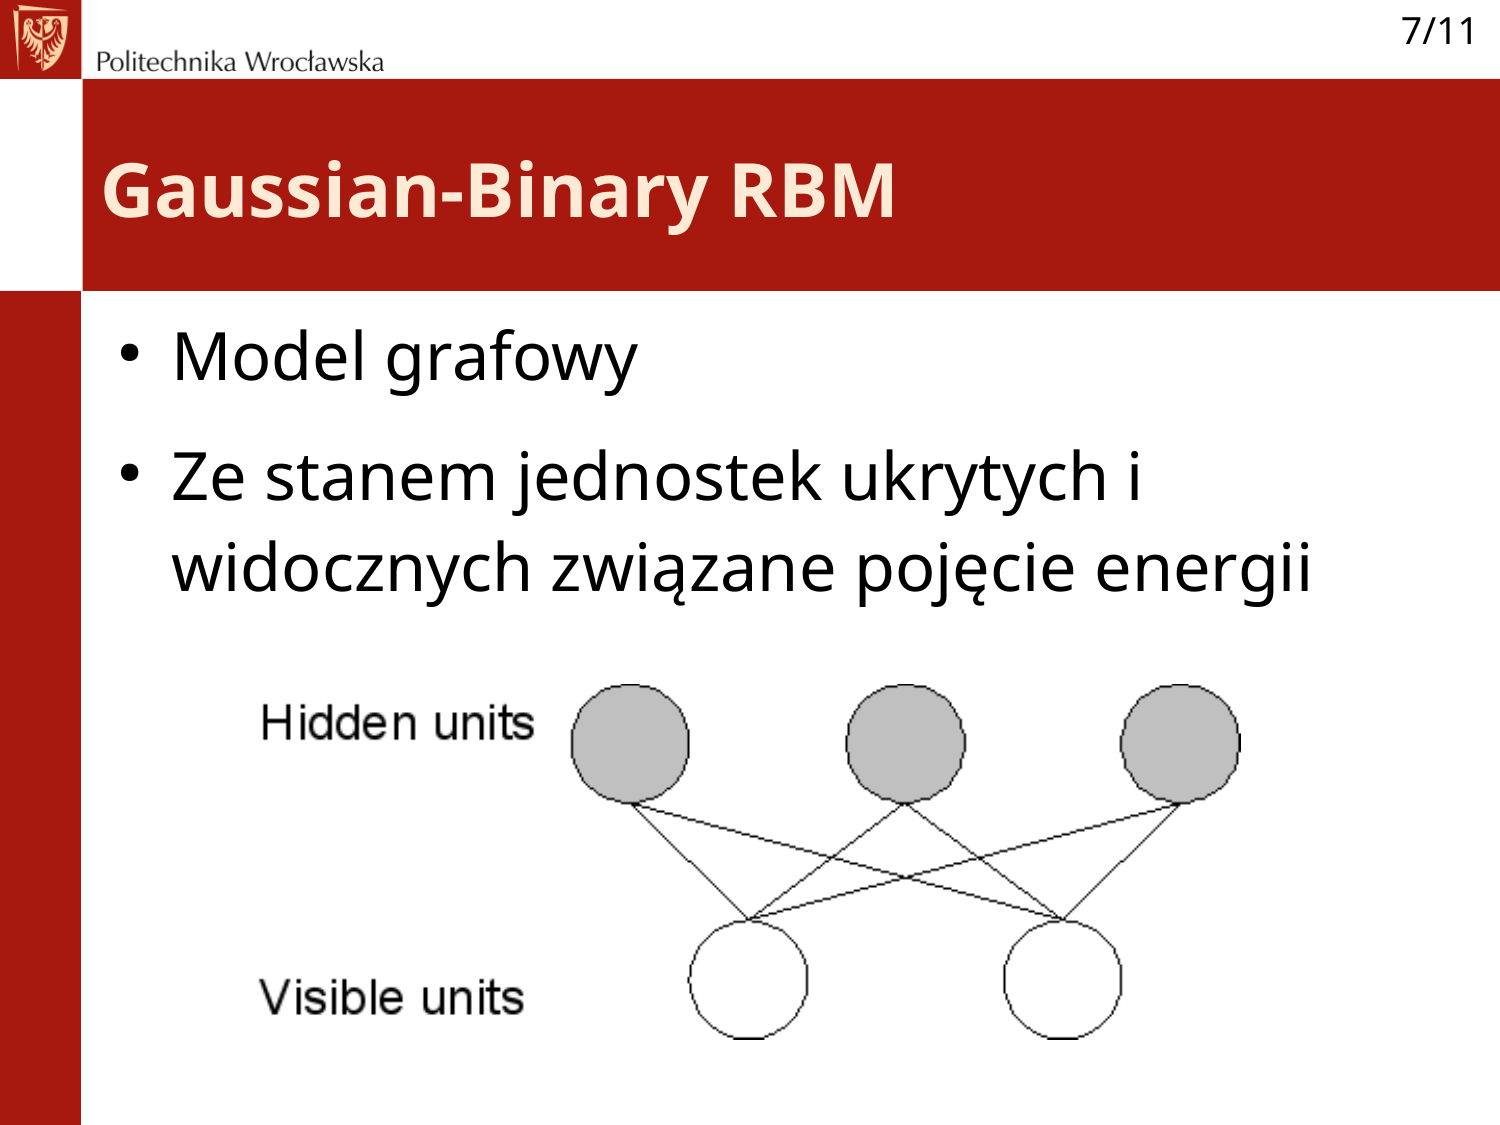

# Gaussian-Binary RBM
Model grafowy
Ze stanem jednostek ukrytych i widocznych związane pojęcie energii